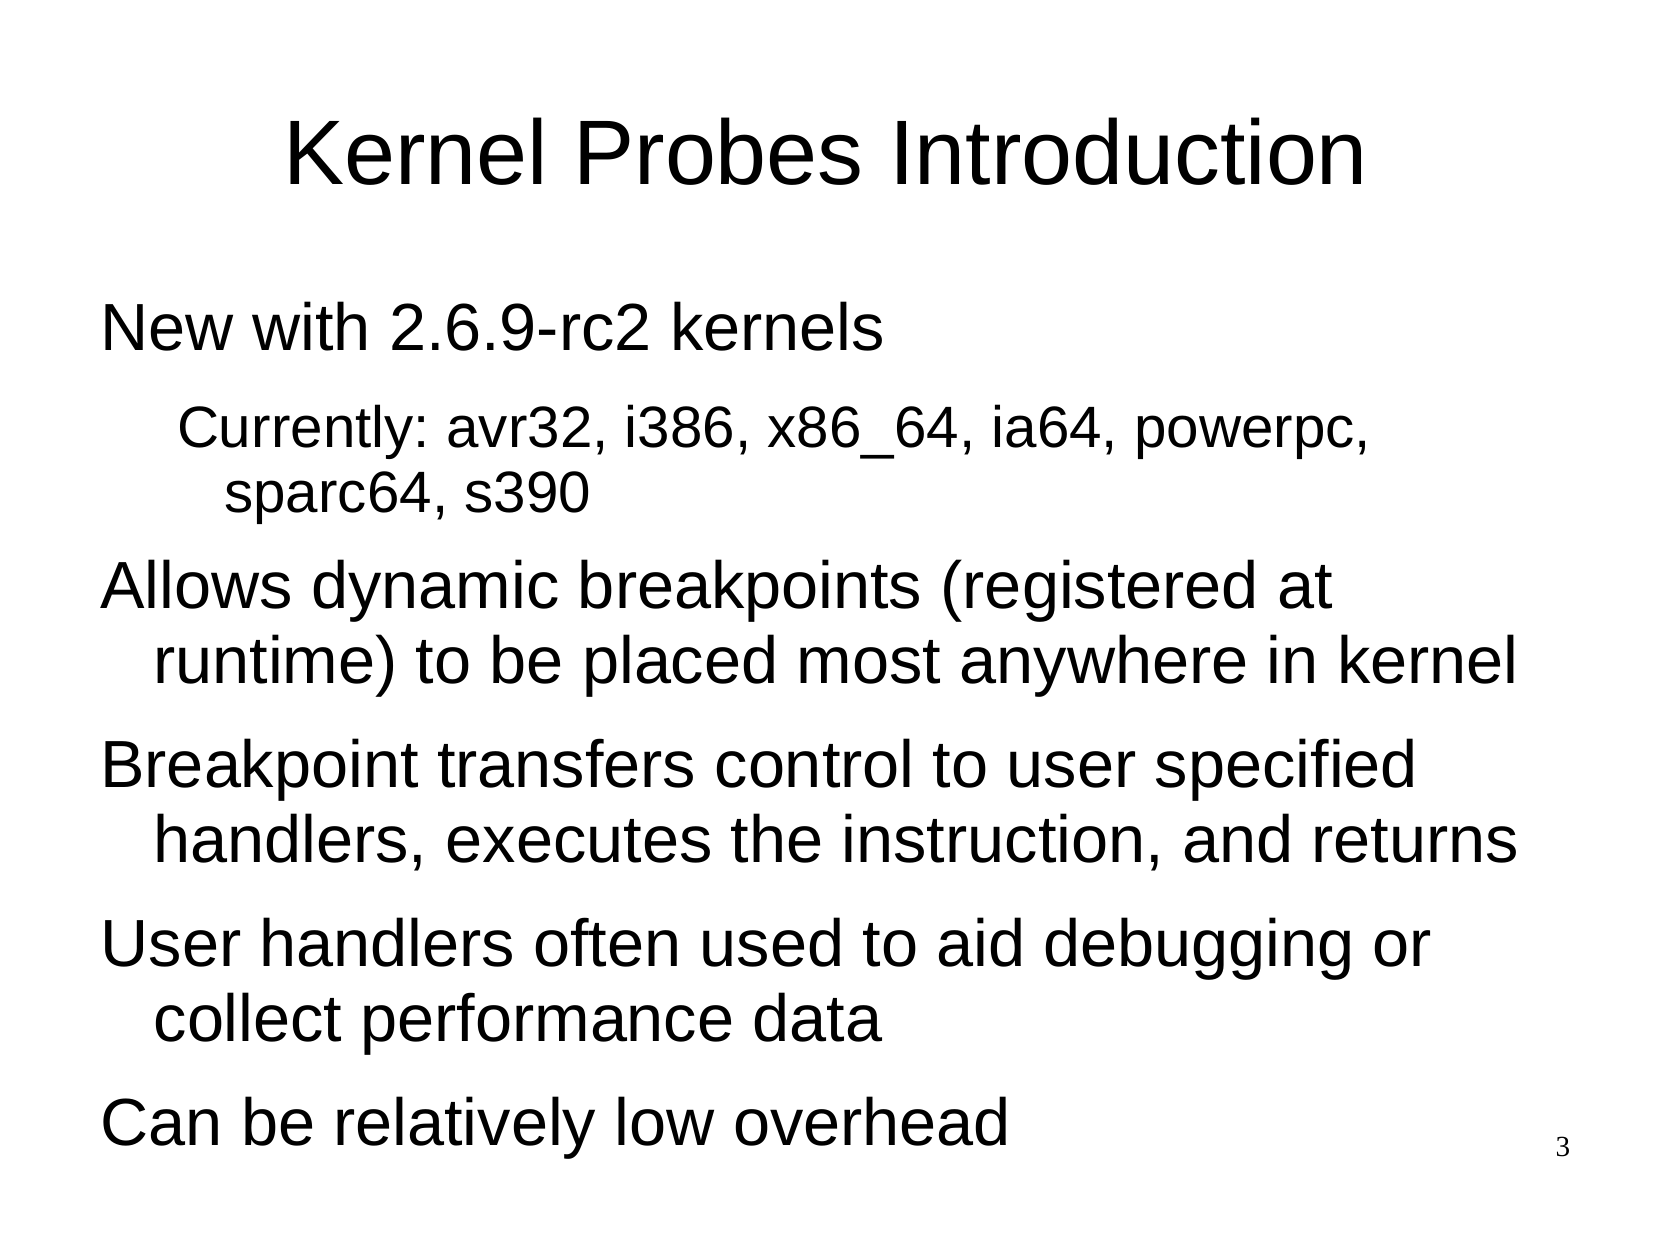

# Kernel Probes Introduction
New with 2.6.9-rc2 kernels
Currently: avr32, i386, x86_64, ia64, powerpc, sparc64, s390
Allows dynamic breakpoints (registered at runtime) to be placed most anywhere in kernel
Breakpoint transfers control to user specified handlers, executes the instruction, and returns
User handlers often used to aid debugging or collect performance data
Can be relatively low overhead
3